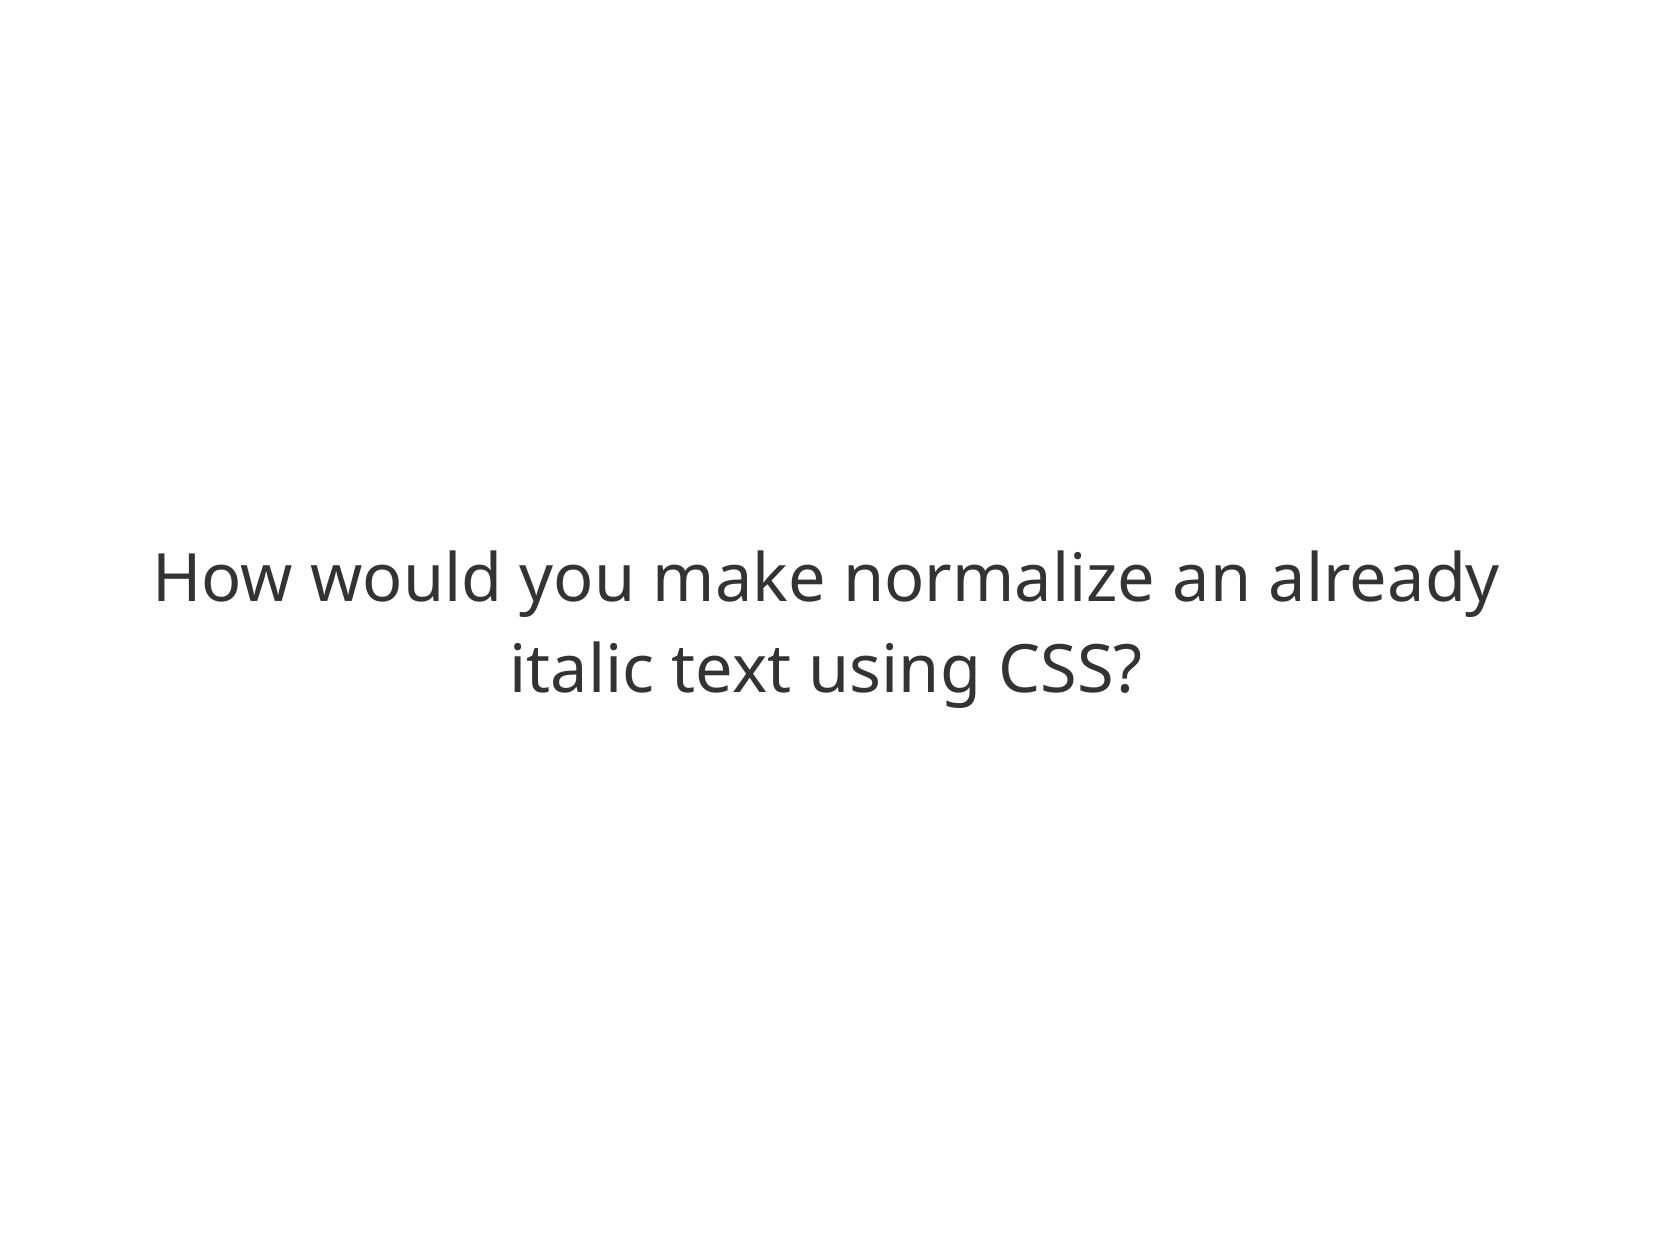

# How would you make normalize an already italic text using CSS?